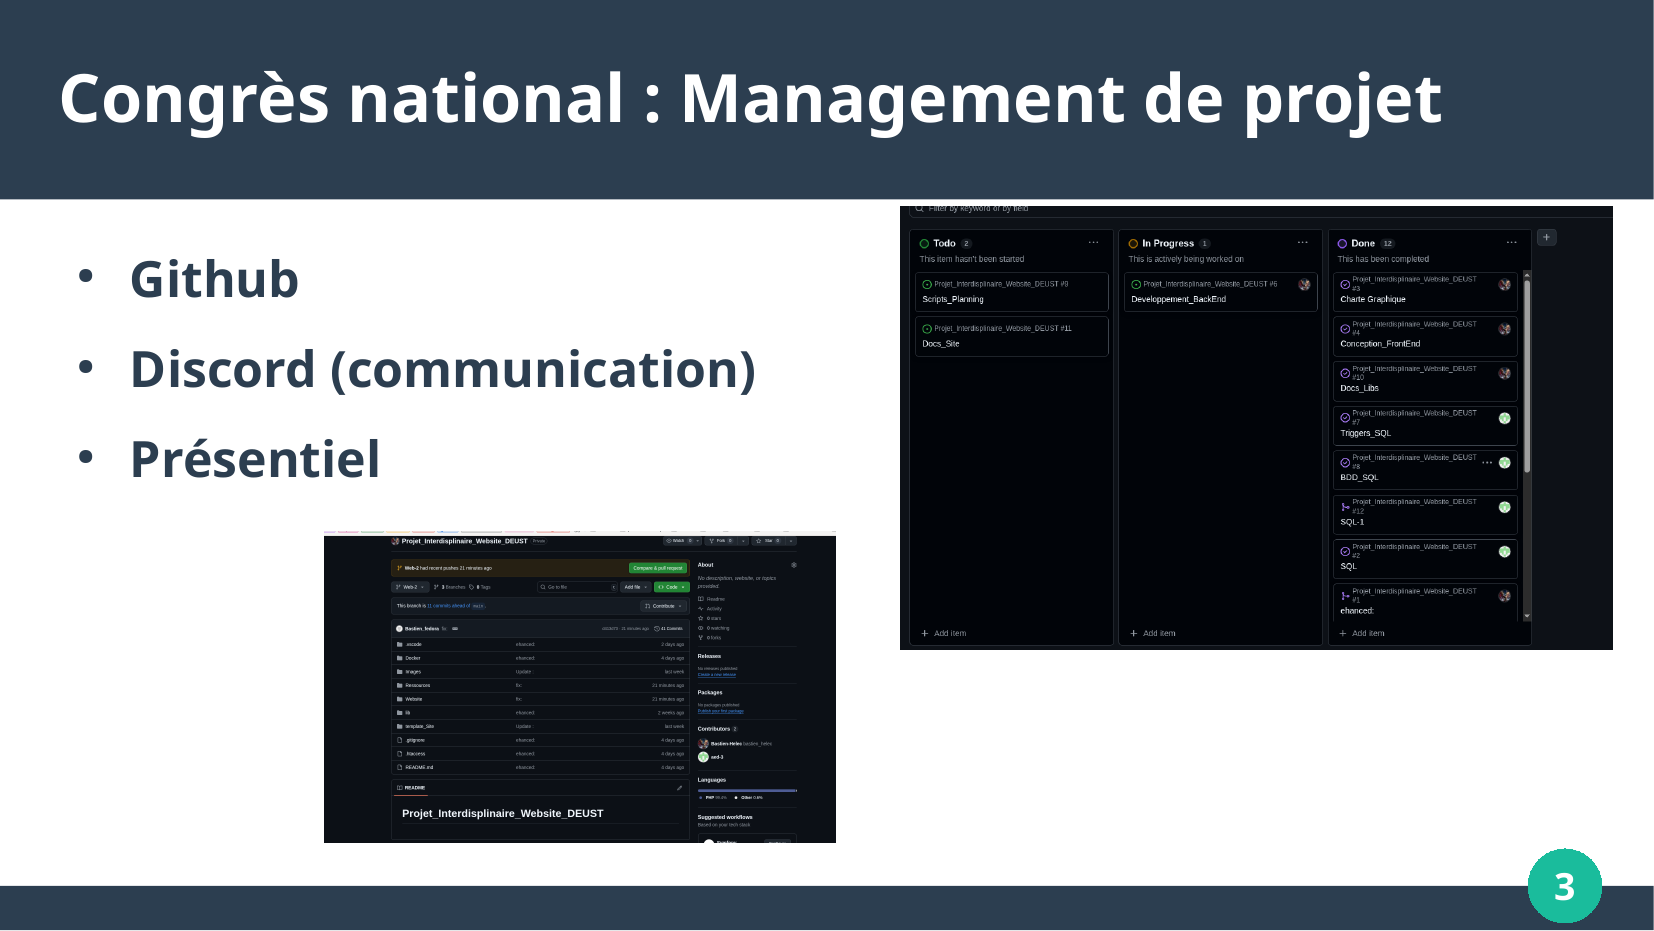

# Congrès national : Management de projet
Github
Discord (communication)
Présentiel
3